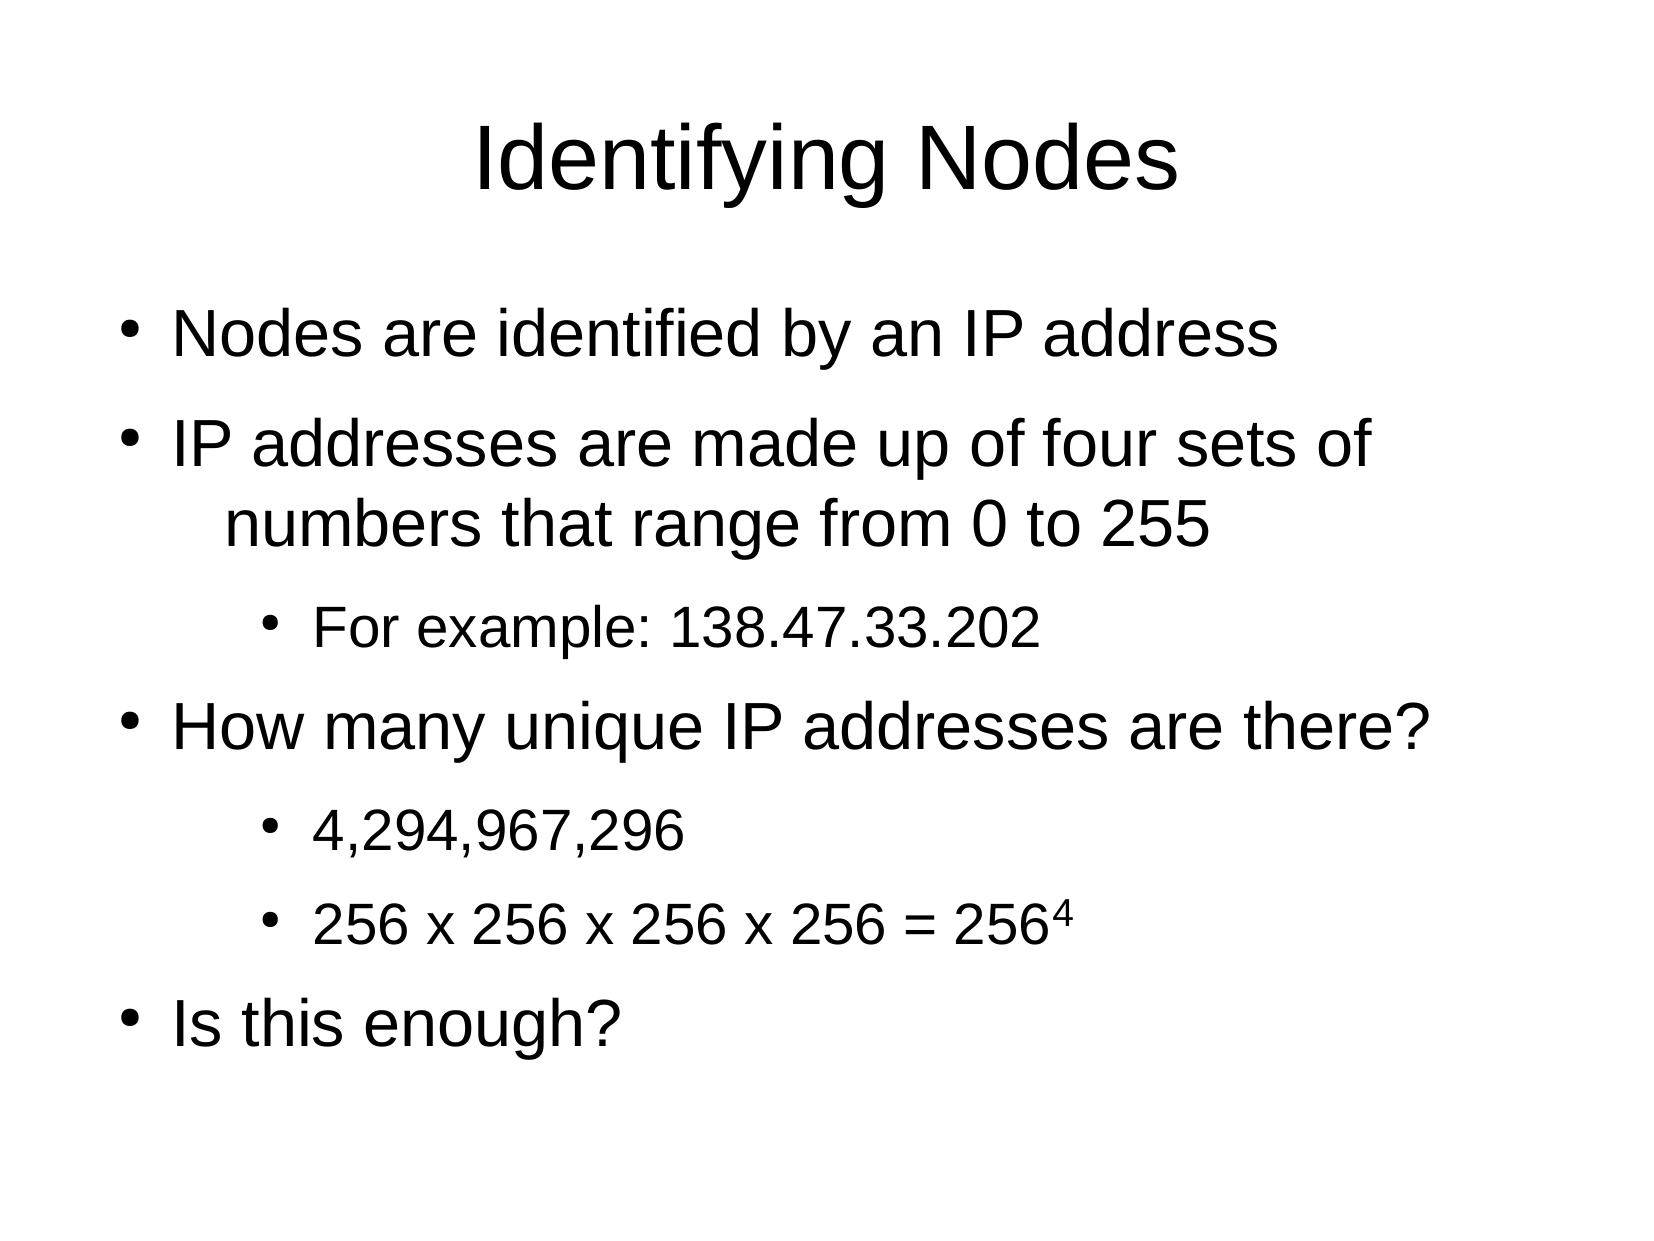

# Identifying Nodes
Nodes are identified by an IP address
IP addresses are made up of four sets of numbers that range from 0 to 255
For example: 138.47.33.202
How many unique IP addresses are there?
4,294,967,296
256 x 256 x 256 x 256 = 2564
Is this enough?